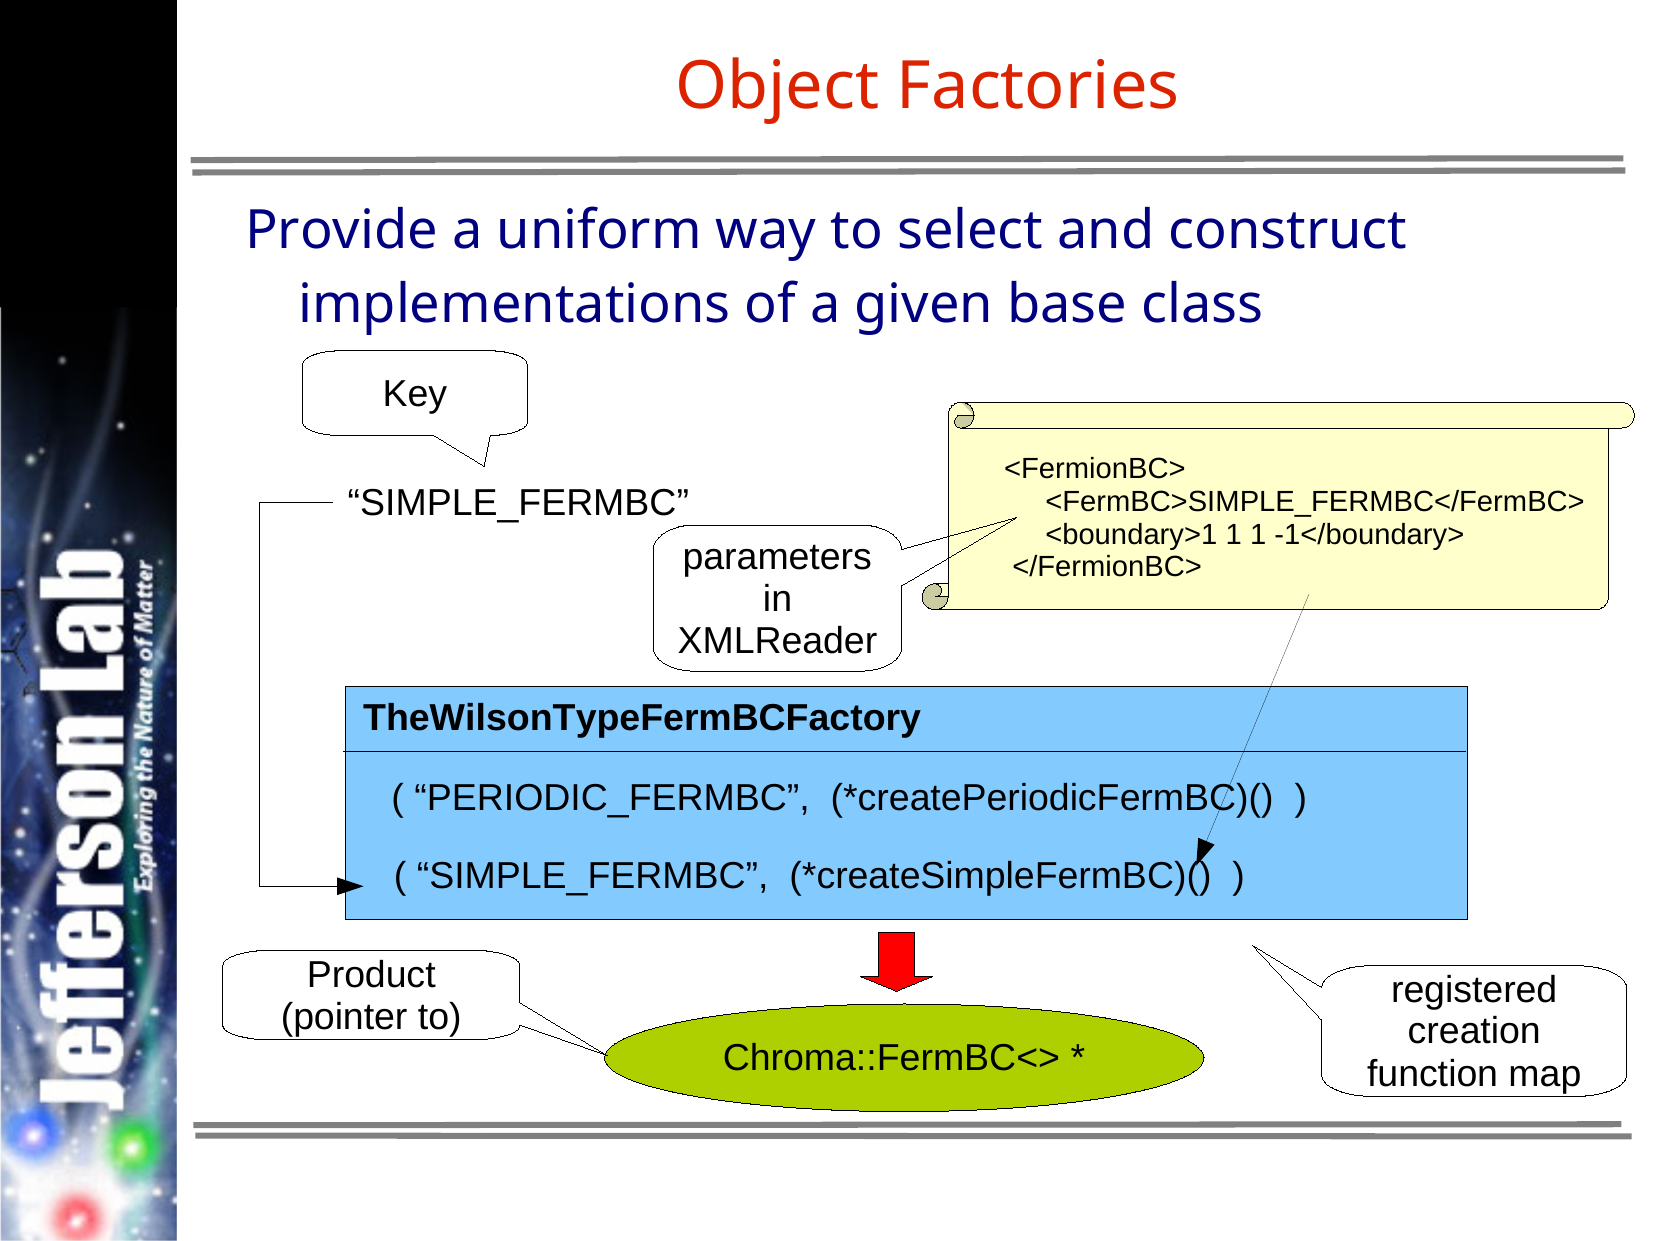

# Object Factories
Provide a uniform way to select and construct implementations of a given base class
Key
 <FermionBC>
 <FermBC>SIMPLE_FERMBC</FermBC>
 <boundary>1 1 1 -1</boundary>
 </FermionBC>
“SIMPLE_FERMBC”
parameters
in XMLReader
TheWilsonTypeFermBCFactory
( “PERIODIC_FERMBC”, (*createPeriodicFermBC)() )
( “SIMPLE_FERMBC”, (*createSimpleFermBC)() )
Product
(pointer to)
registered
creation function map
Chroma::FermBC<> *